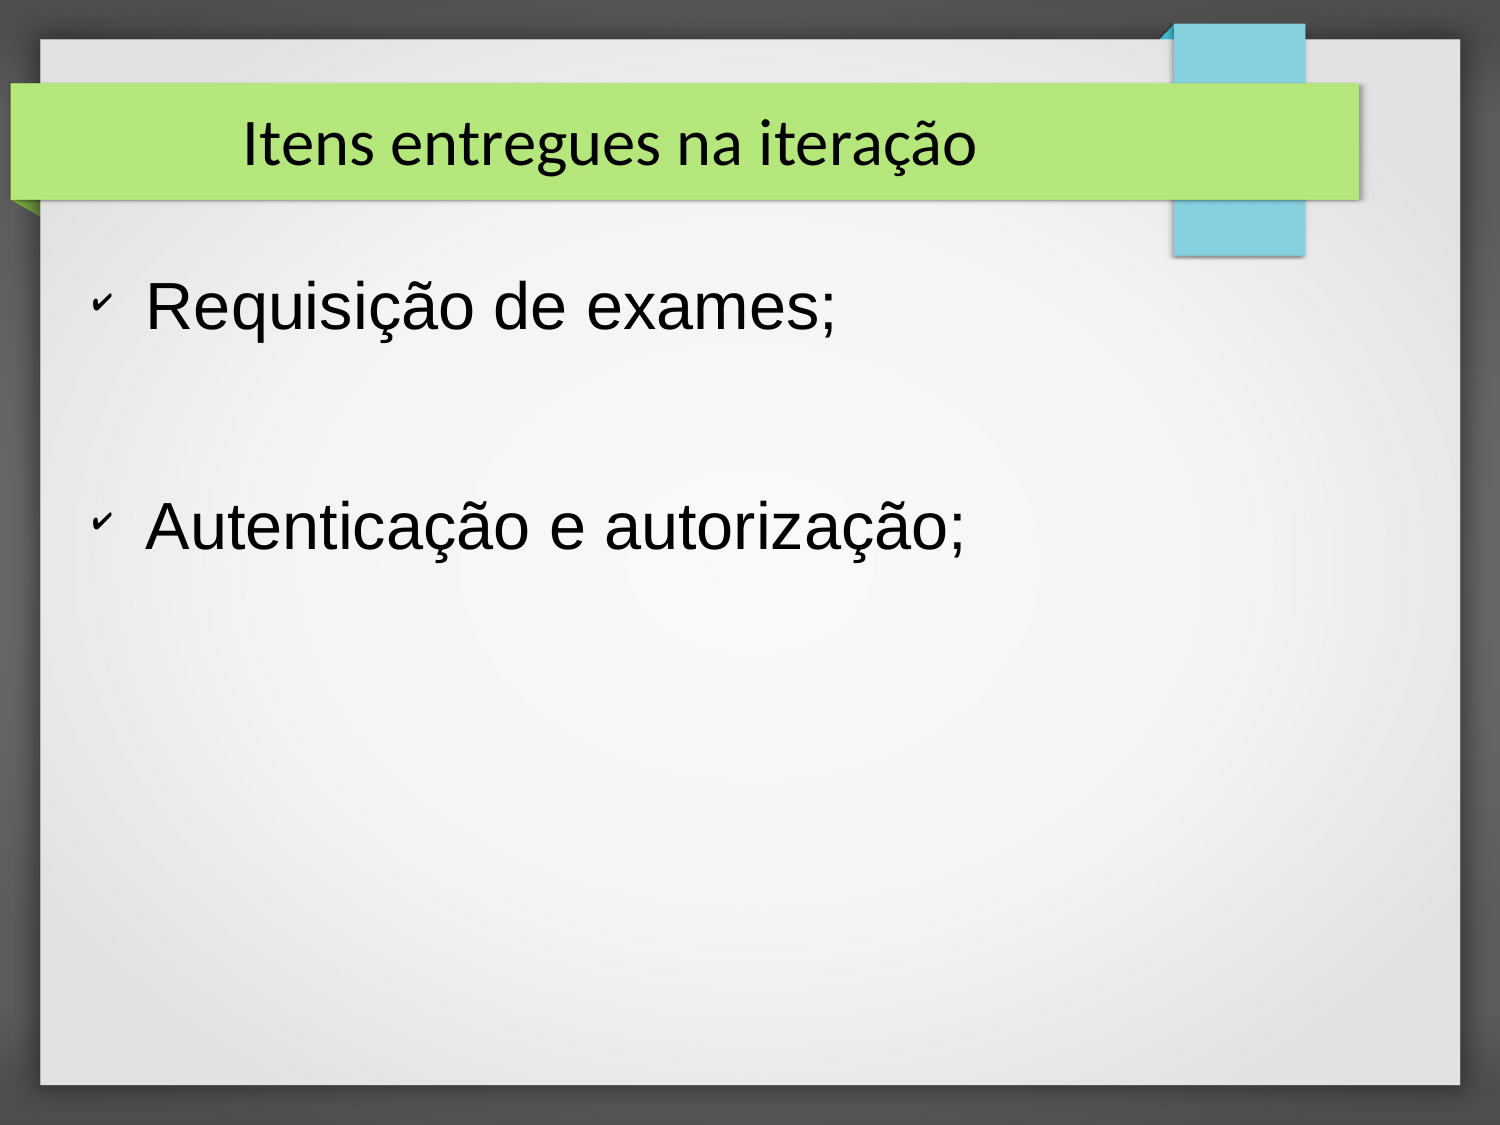

Itens entregues na iteração
# Requisição de exames;
Autenticação e autorização;